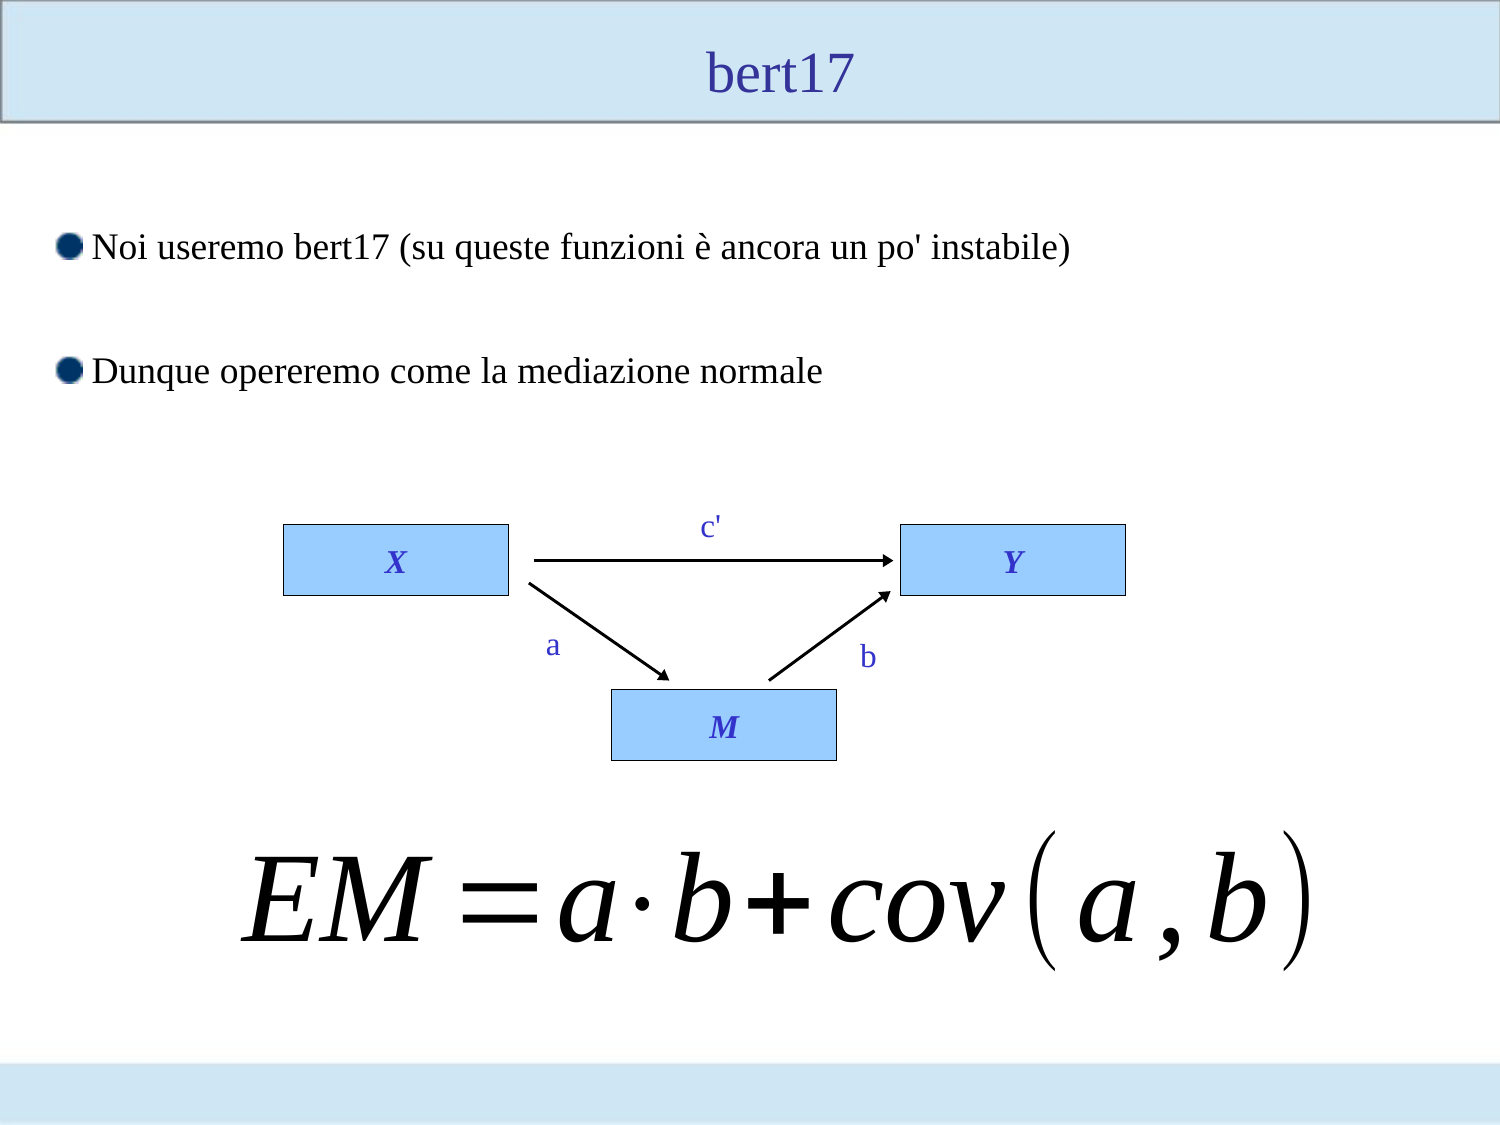

# bert17
 Noi useremo bert17 (su queste funzioni è ancora un po' instabile)
 Dunque opereremo come la mediazione normale
c'
X
Y
a
b
M